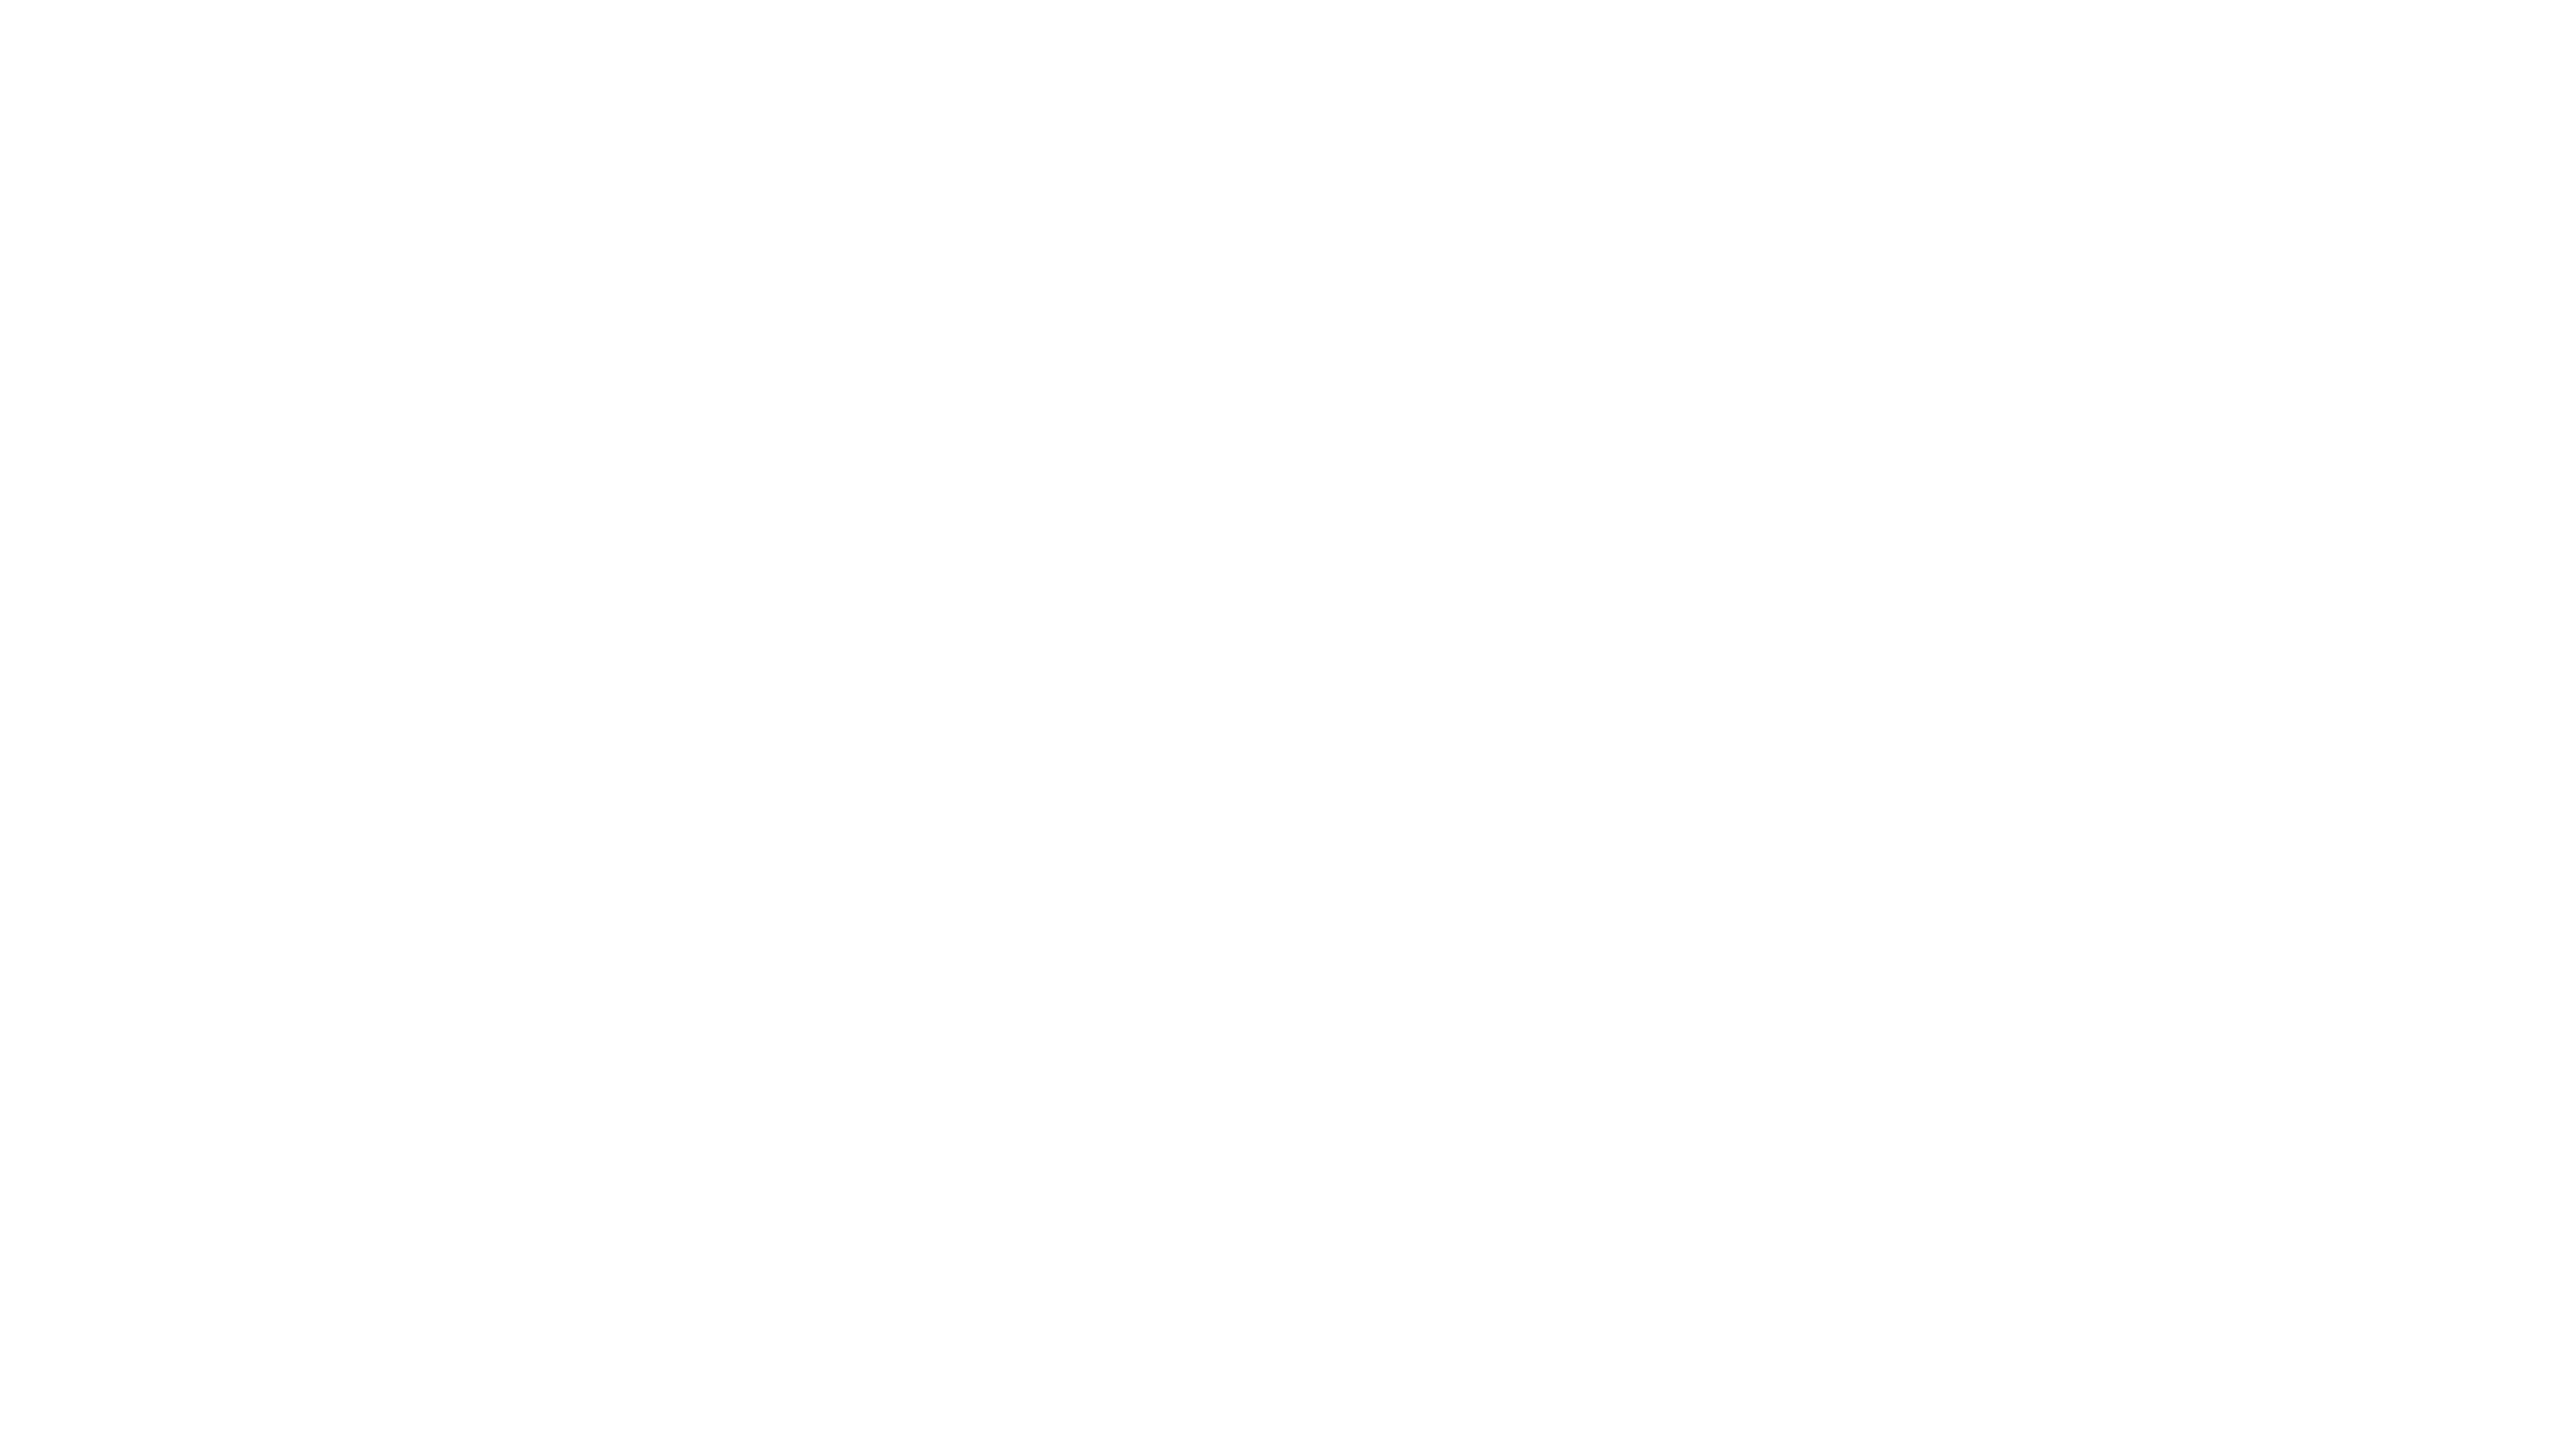

Autômato Finito Determinístico (AFD)
# Um Autômato Finito Determinístico (AFD) é um modelo matemático de máquina de estados.
 Para cada entrada e estado, existe exatamente uma transição definida para outro estado.
O próximo estado é unicamente determinado.
Tecnologia Utilizada:
Python com a biblioteca Pygame.
Possibilitou a criação da interface gráfica e a simulação da interação do usuário com a máquina de doces de forma fluida e intuitiva.